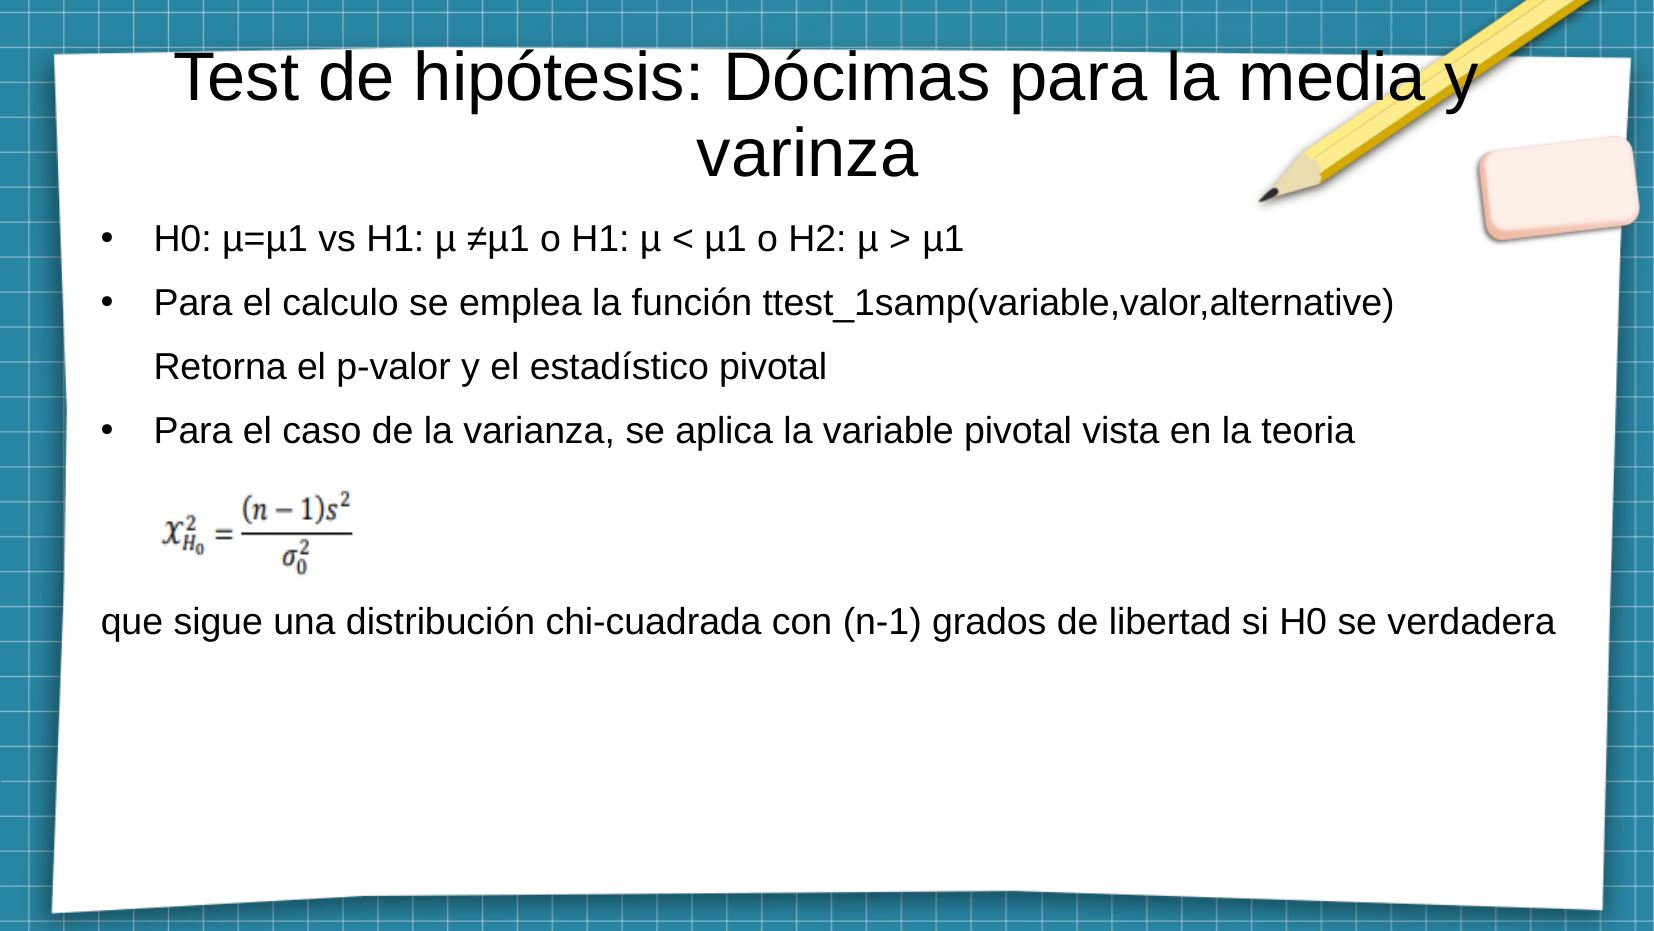

# Test de hipótesis: Dócimas para la media y varinza
H0: µ=µ1 vs H1: µ ≠µ1 o H1: µ < µ1 o H2: µ > µ1
Para el calculo se emplea la función ttest_1samp(variable,valor,alternative)
Retorna el p-valor y el estadístico pivotal
Para el caso de la varianza, se aplica la variable pivotal vista en la teoria
que sigue una distribución chi-cuadrada con (n-1) grados de libertad si H0 se verdadera